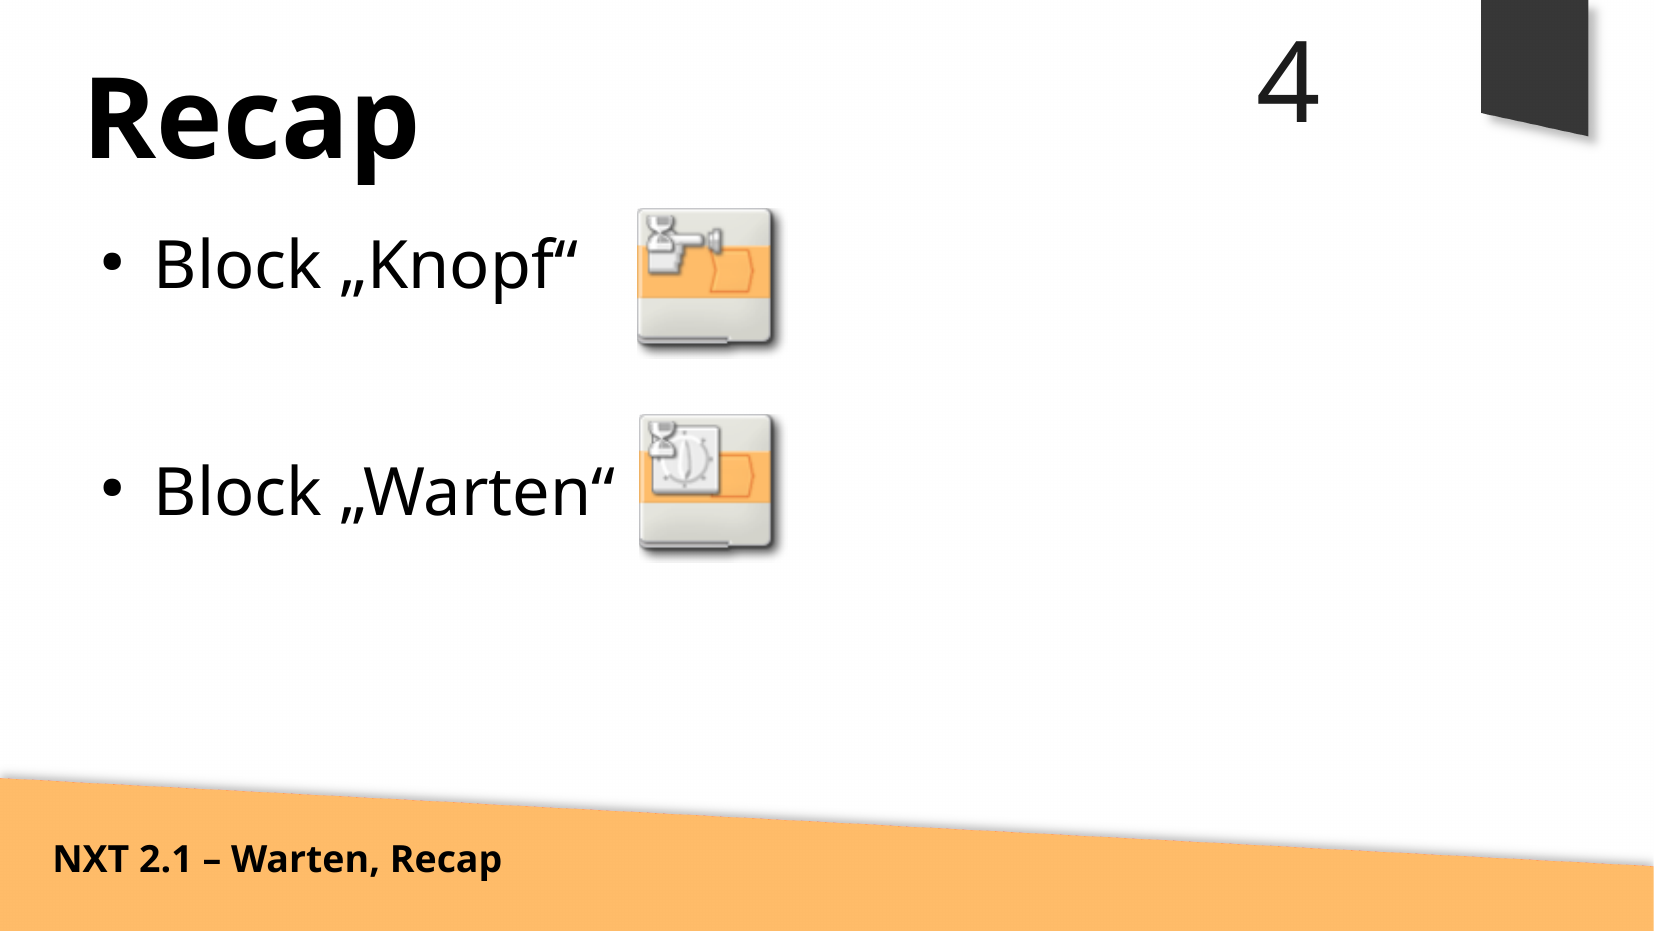

# Recap
Block „Knopf“
Block „Warten“
NXT 2.1 – Warten, Recap